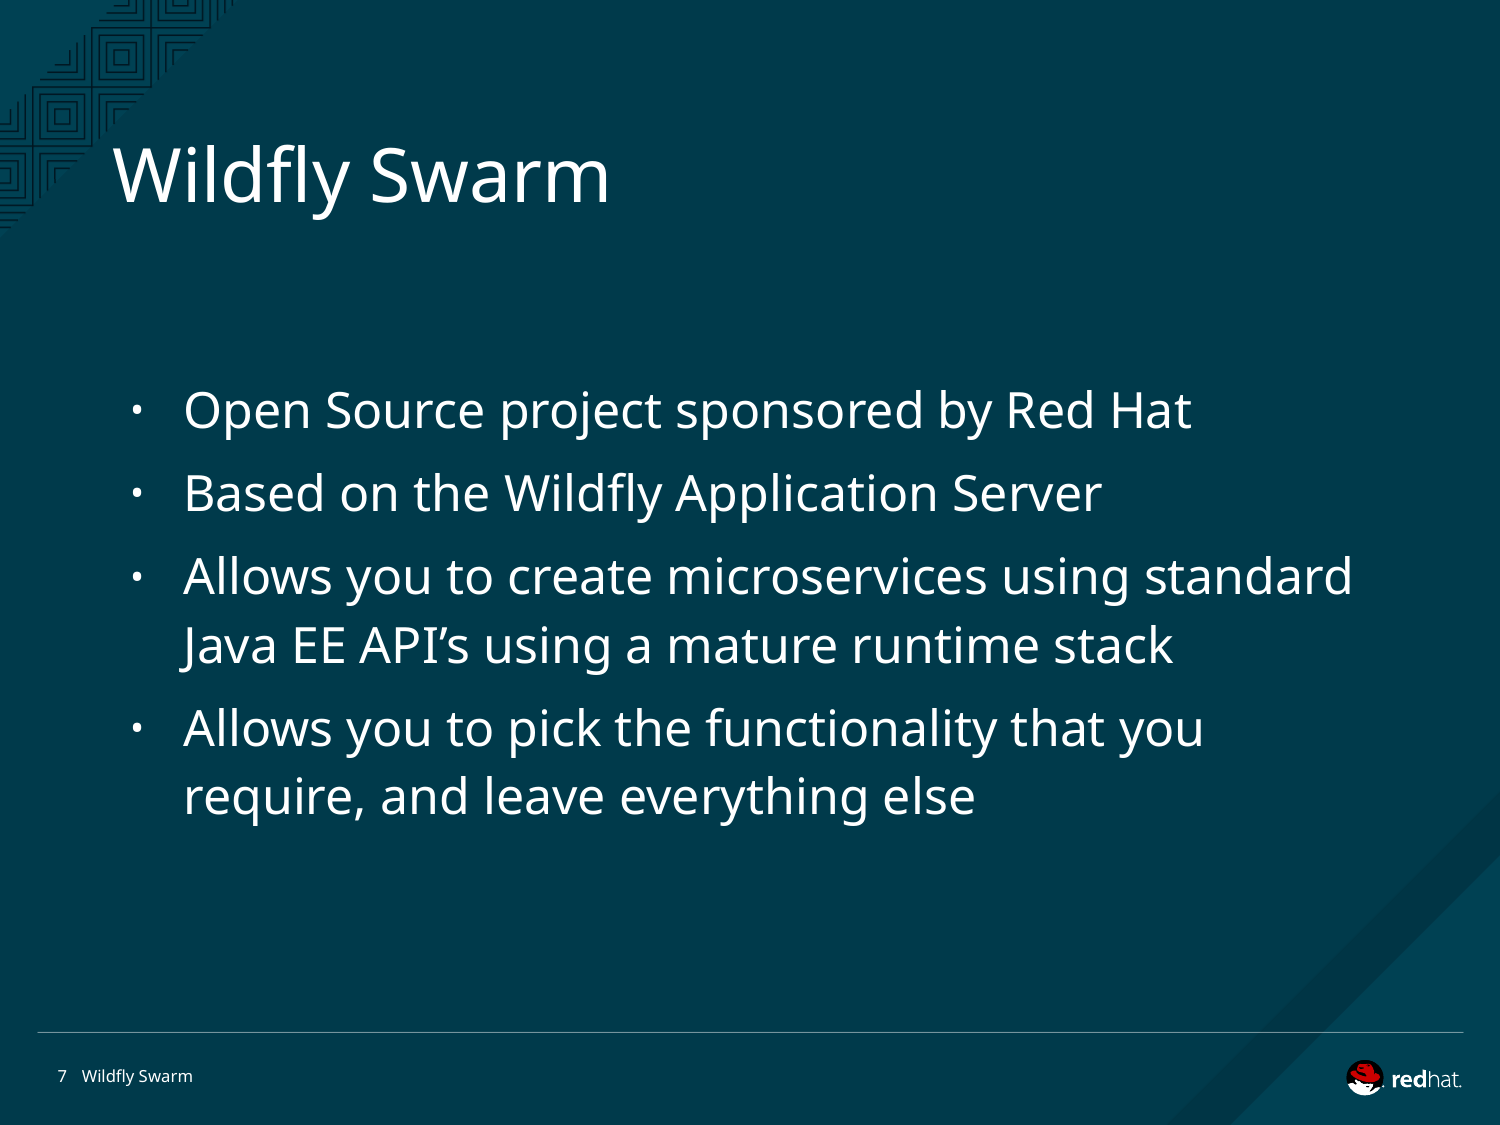

# Wildfly Swarm
Open Source project sponsored by Red Hat
Based on the Wildfly Application Server
Allows you to create microservices using standard Java EE API’s using a mature runtime stack
Allows you to pick the functionality that you require, and leave everything else
7
Wildfly Swarm